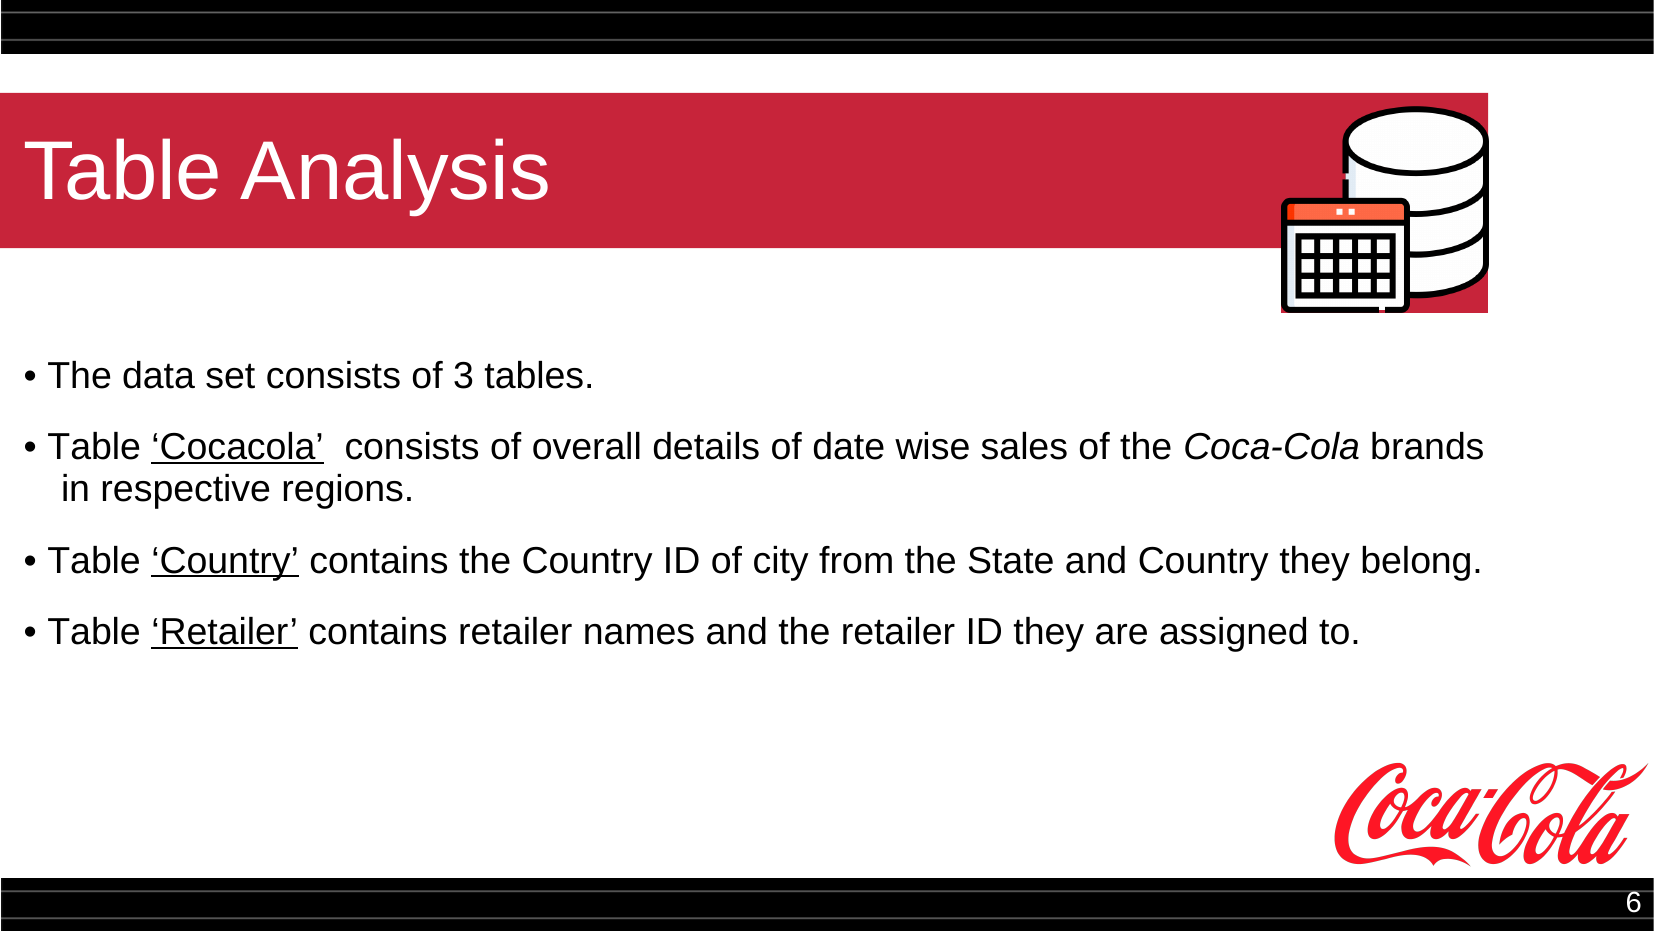

# Table Analysis
• The data set consists of 3 tables.
• Table ‘Cocacola’ consists of overall details of date wise sales of the Coca-Cola brands in respective regions.
• Table ‘Country’ contains the Country ID of city from the State and Country they belong.
• Table ‘Retailer’ contains retailer names and the retailer ID they are assigned to.